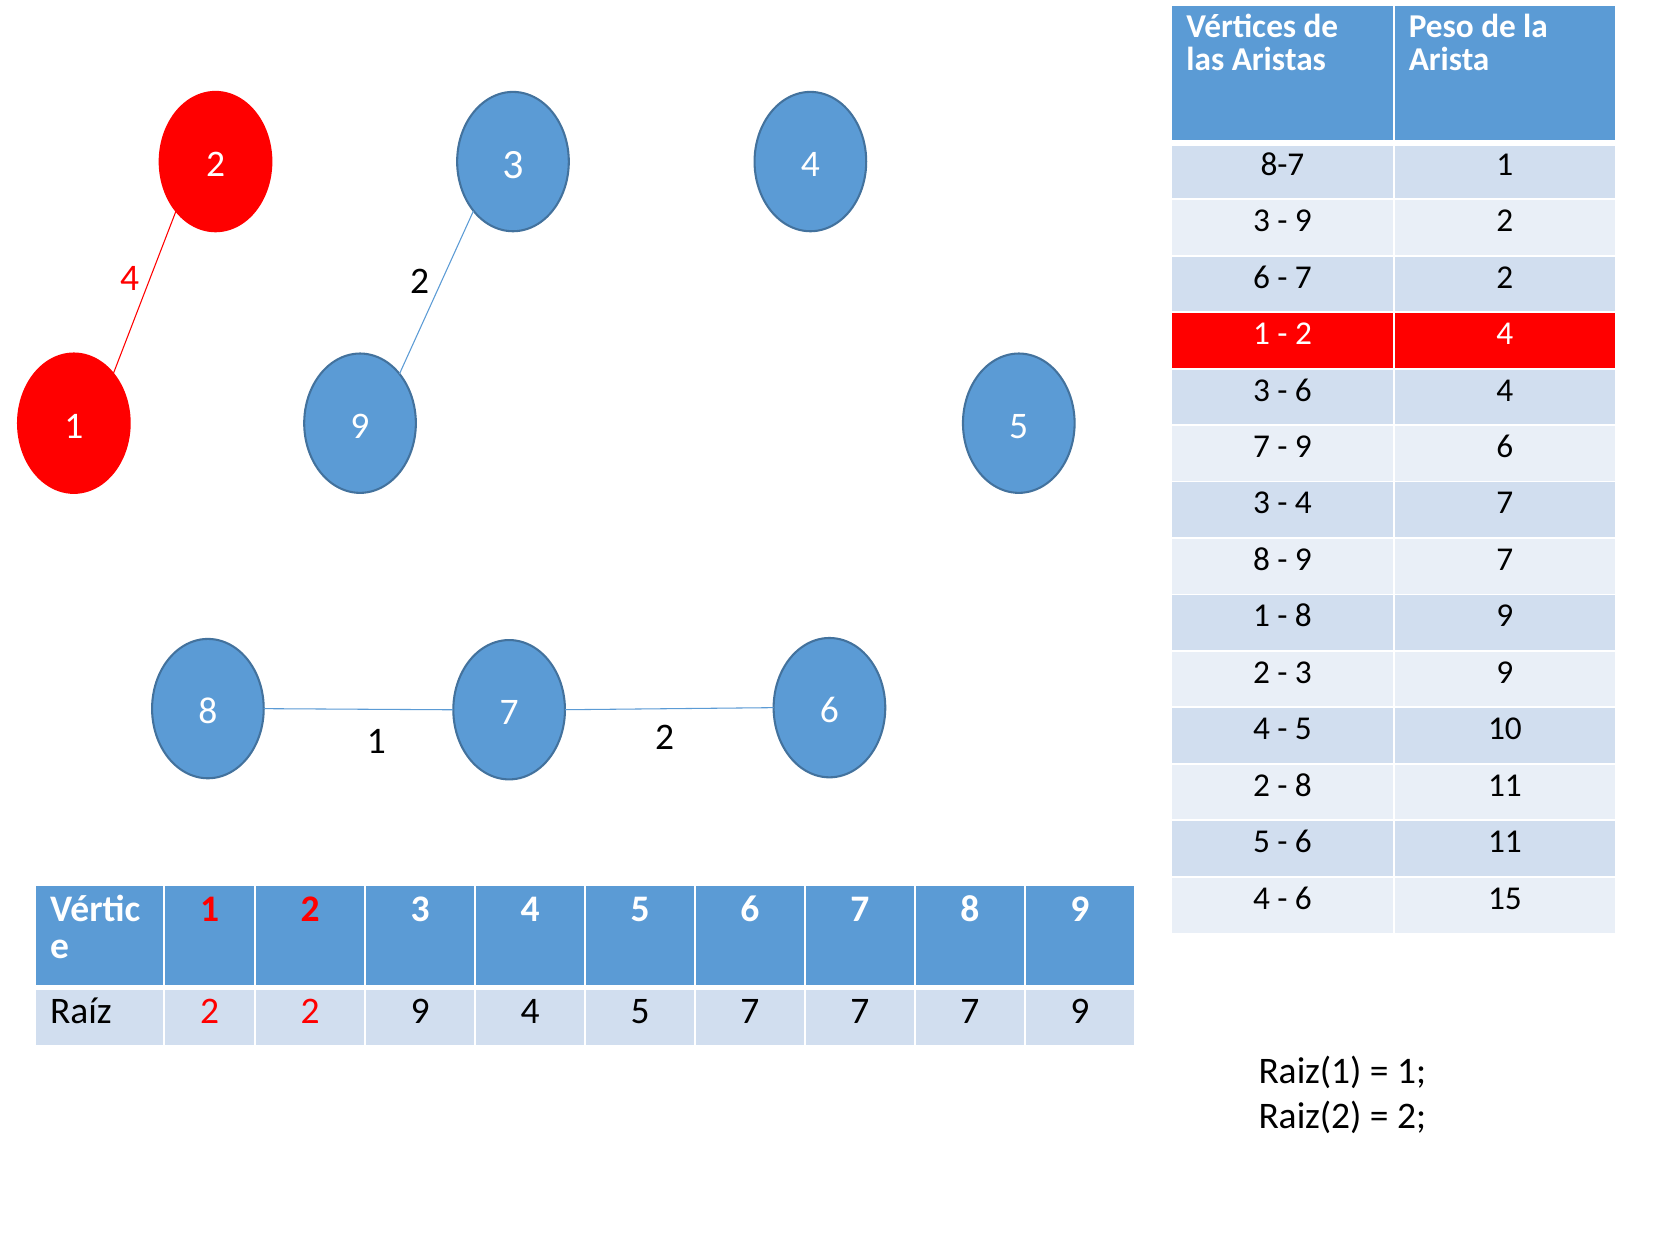

| Vértices de las Aristas | Peso de la Arista |
| --- | --- |
| 8-7 | 1 |
| 3 - 9 | 2 |
| 6 - 7 | 2 |
| 1 - 2 | 4 |
| 3 - 6 | 4 |
| 7 - 9 | 6 |
| 3 - 4 | 7 |
| 8 - 9 | 7 |
| 1 - 8 | 9 |
| 2 - 3 | 9 |
| 4 - 5 | 10 |
| 2 - 8 | 11 |
| 5 - 6 | 11 |
| 4 - 6 | 15 |
2
3
4
4
2
1
9
5
6
8
7
2
1
| Vértice | 1 | 2 | 3 | 4 | 5 | 6 | 7 | 8 | 9 |
| --- | --- | --- | --- | --- | --- | --- | --- | --- | --- |
| Raíz | 2 | 2 | 9 | 4 | 5 | 7 | 7 | 7 | 9 |
Raiz(1) = 1;
Raiz(2) = 2;